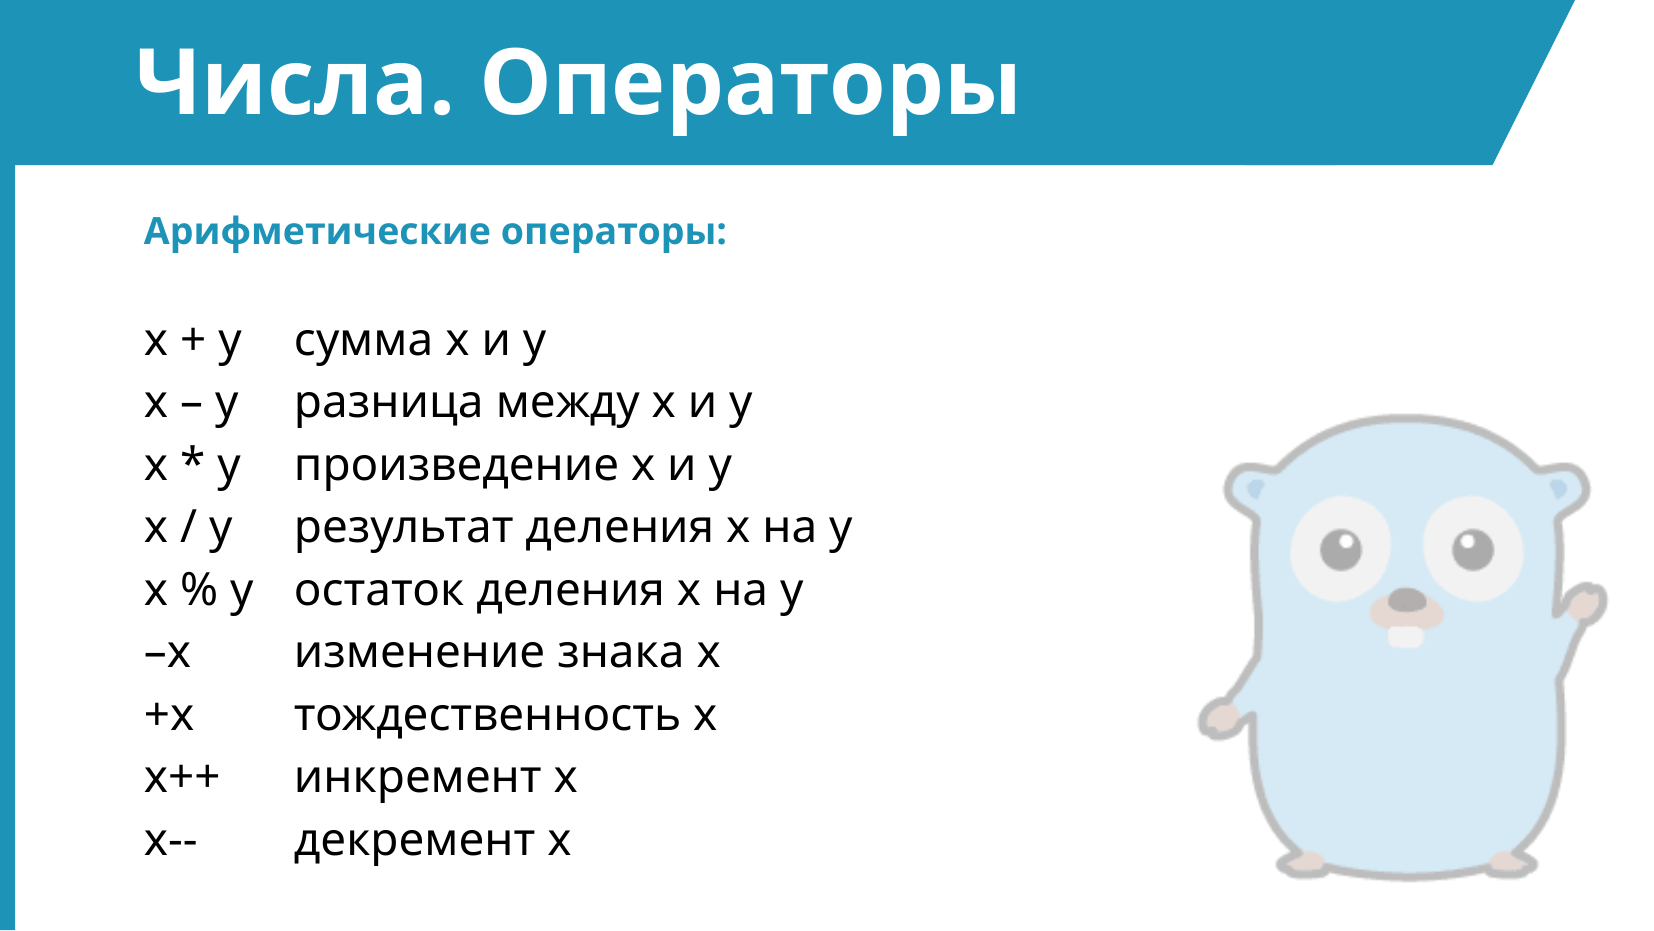

# Числа. Операторы
Арифметические операторы:
x + y	cумма x и y
x – y	разница между x и y
x * y	произведение x и y
x / y	результат деления x на y
x % y	остаток деления x на y
–x 		изменение знака x
+x		тождественность x
x++	инкремент х
x--		декремент x